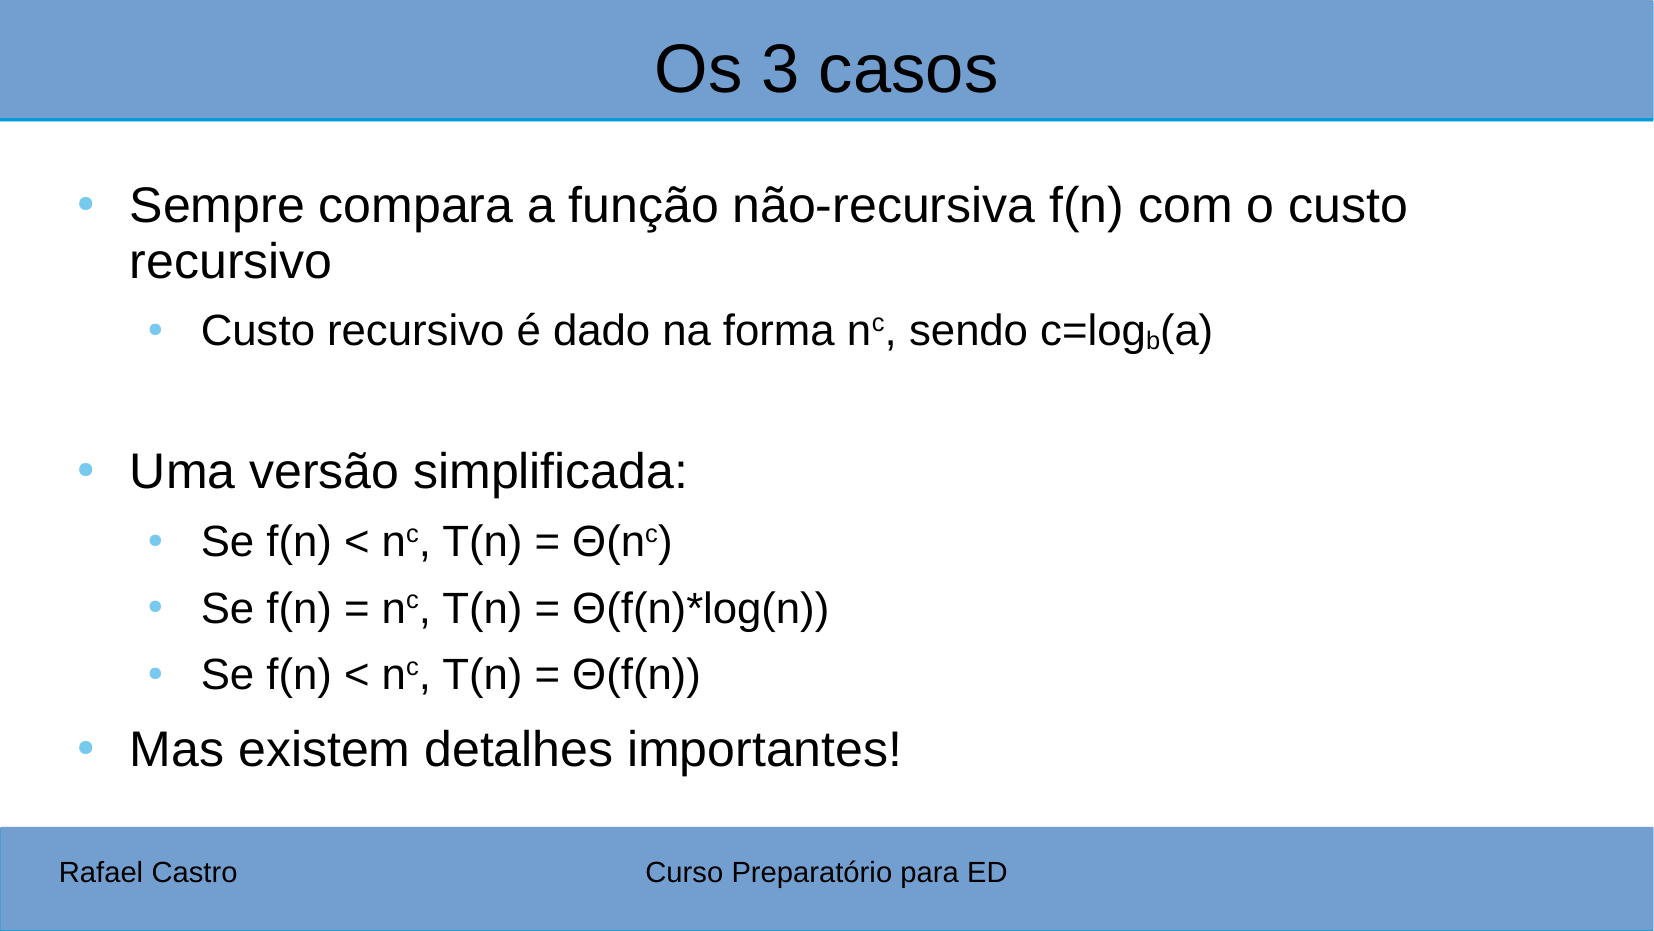

# Os 3 casos
Sempre compara a função não-recursiva f(n) com o custo recursivo
Custo recursivo é dado na forma nc, sendo c=logb(a)
Uma versão simplificada:
Se f(n) < nc, T(n) = Θ(nc)
Se f(n) = nc, T(n) = Θ(f(n)*log(n))
Se f(n) < nc, T(n) = Θ(f(n))
Mas existem detalhes importantes!
Curso Preparatório para ED